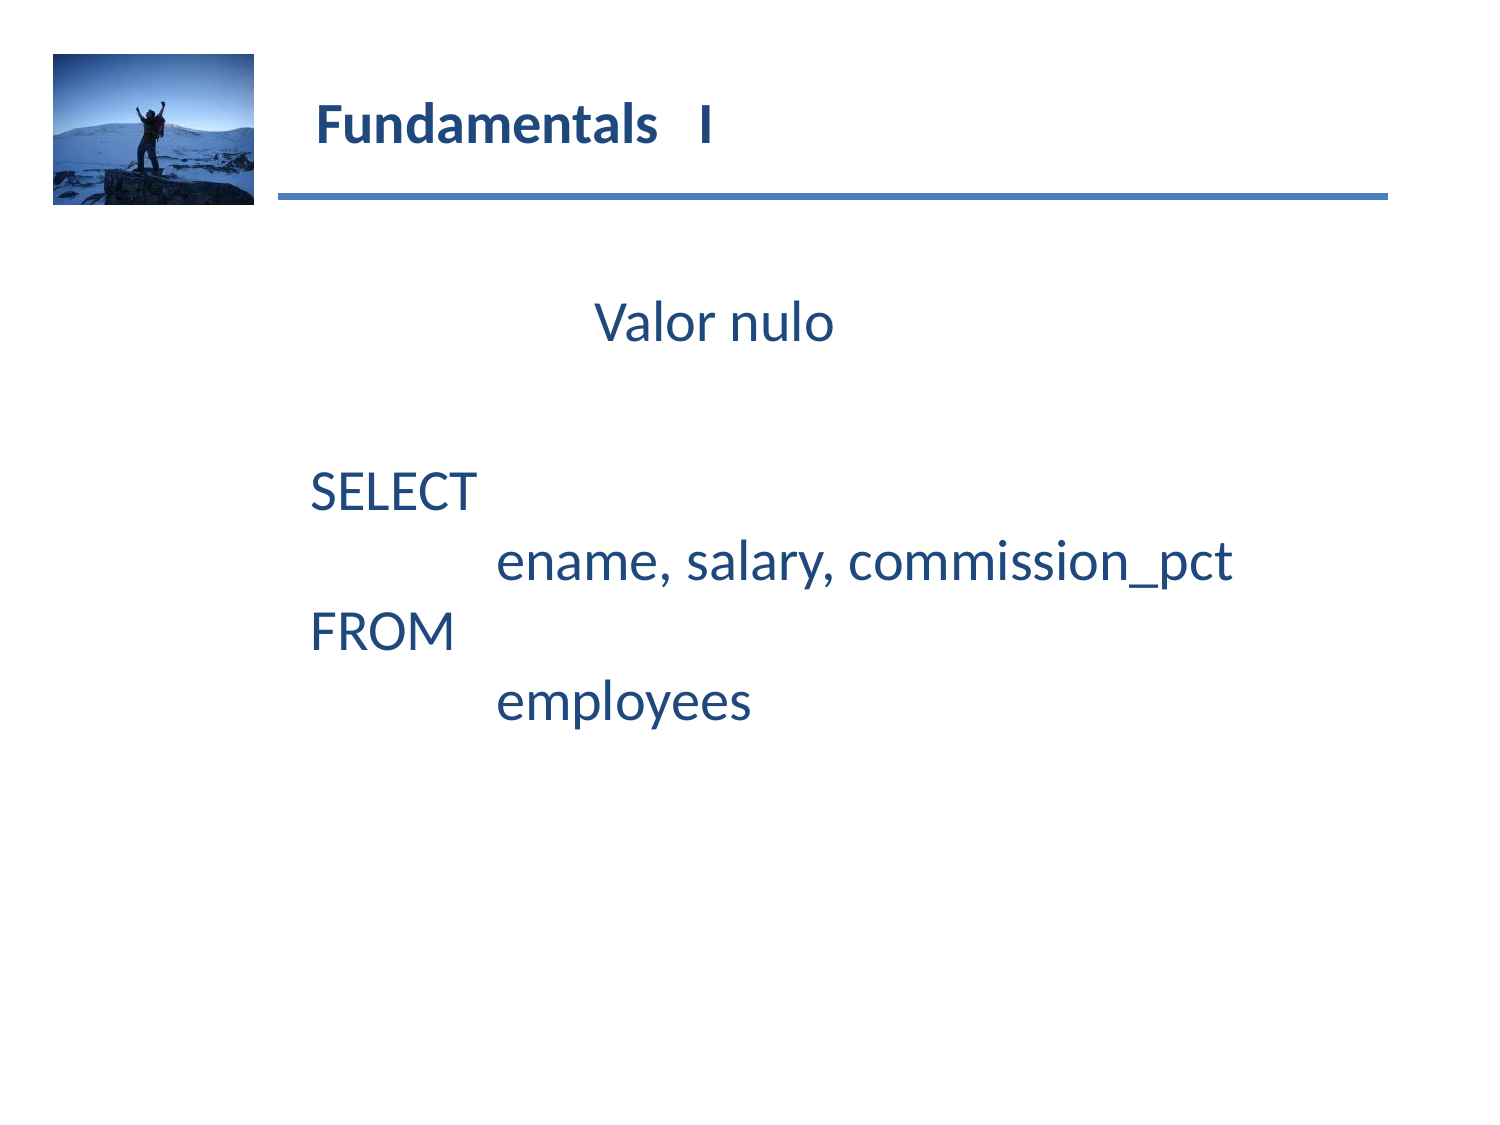

Fundamentals I
Valor nulo
SELECT
 ename, salary, commission_pct
FROM
 employees